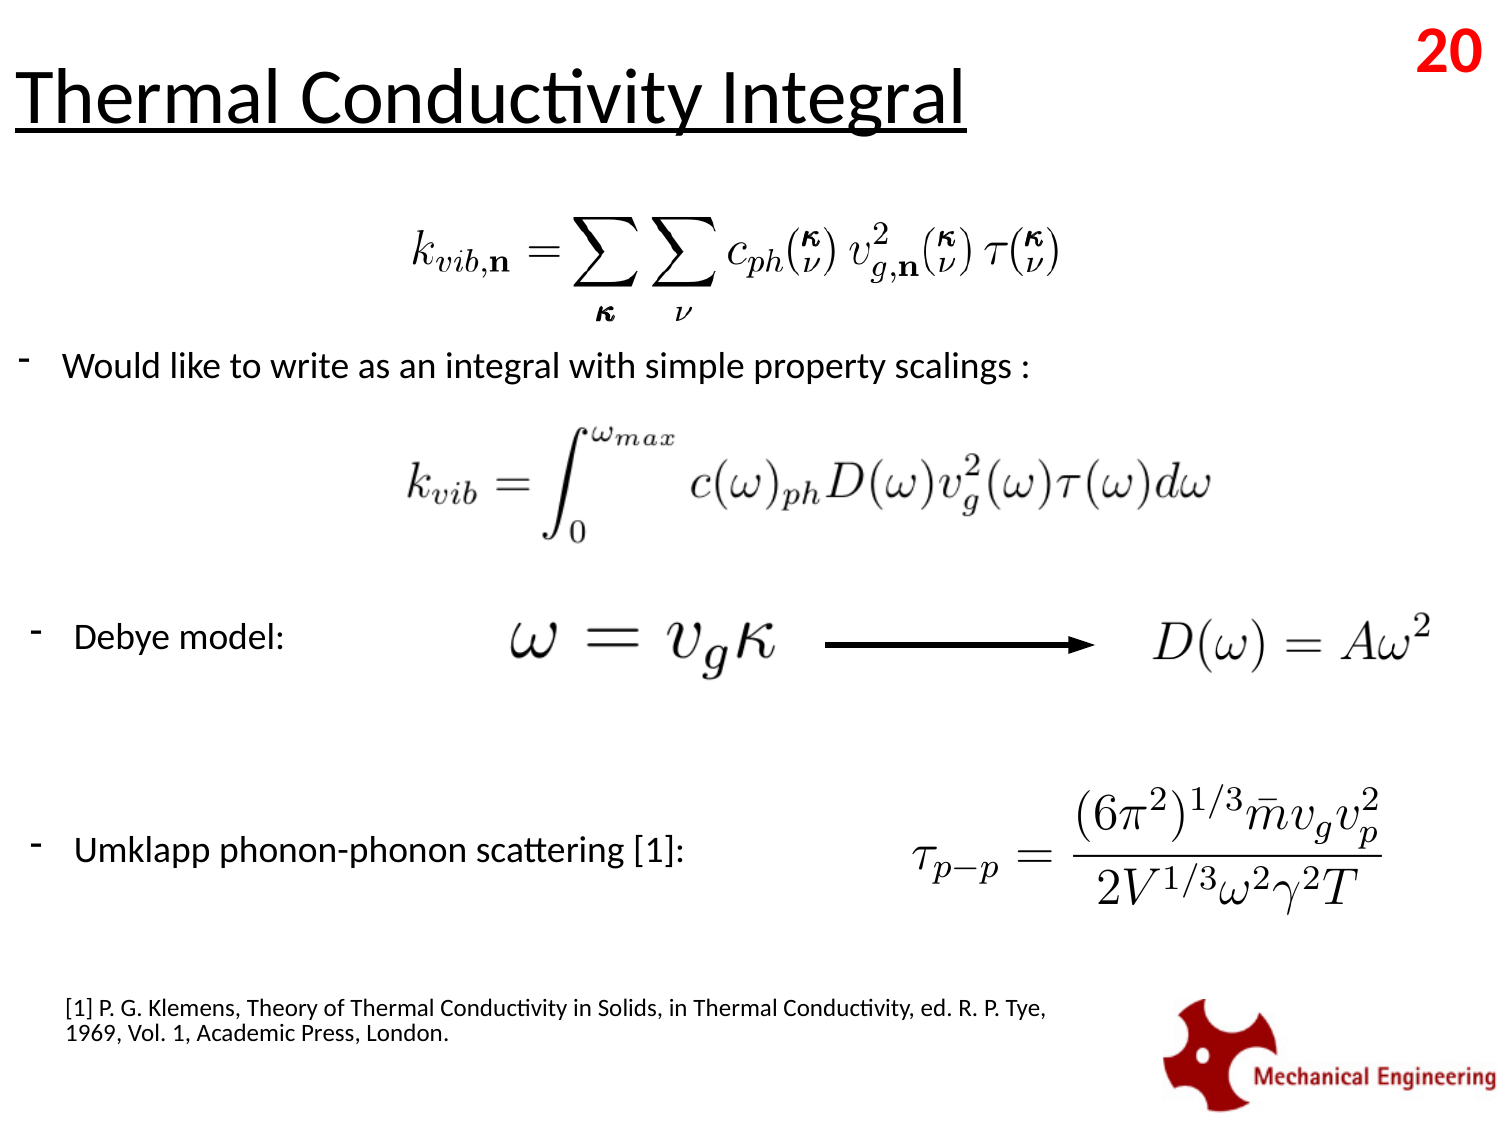

# Thermal Conductivity Integral
20
 Would like to write as an integral with simple property scalings :
 Debye model:
 Umklapp phonon-phonon scattering [1]:
[1] P. G. Klemens, Theory of Thermal Conductivity in Solids, in Thermal Conductivity, ed. R. P. Tye, 1969, Vol. 1, Academic Press, London.